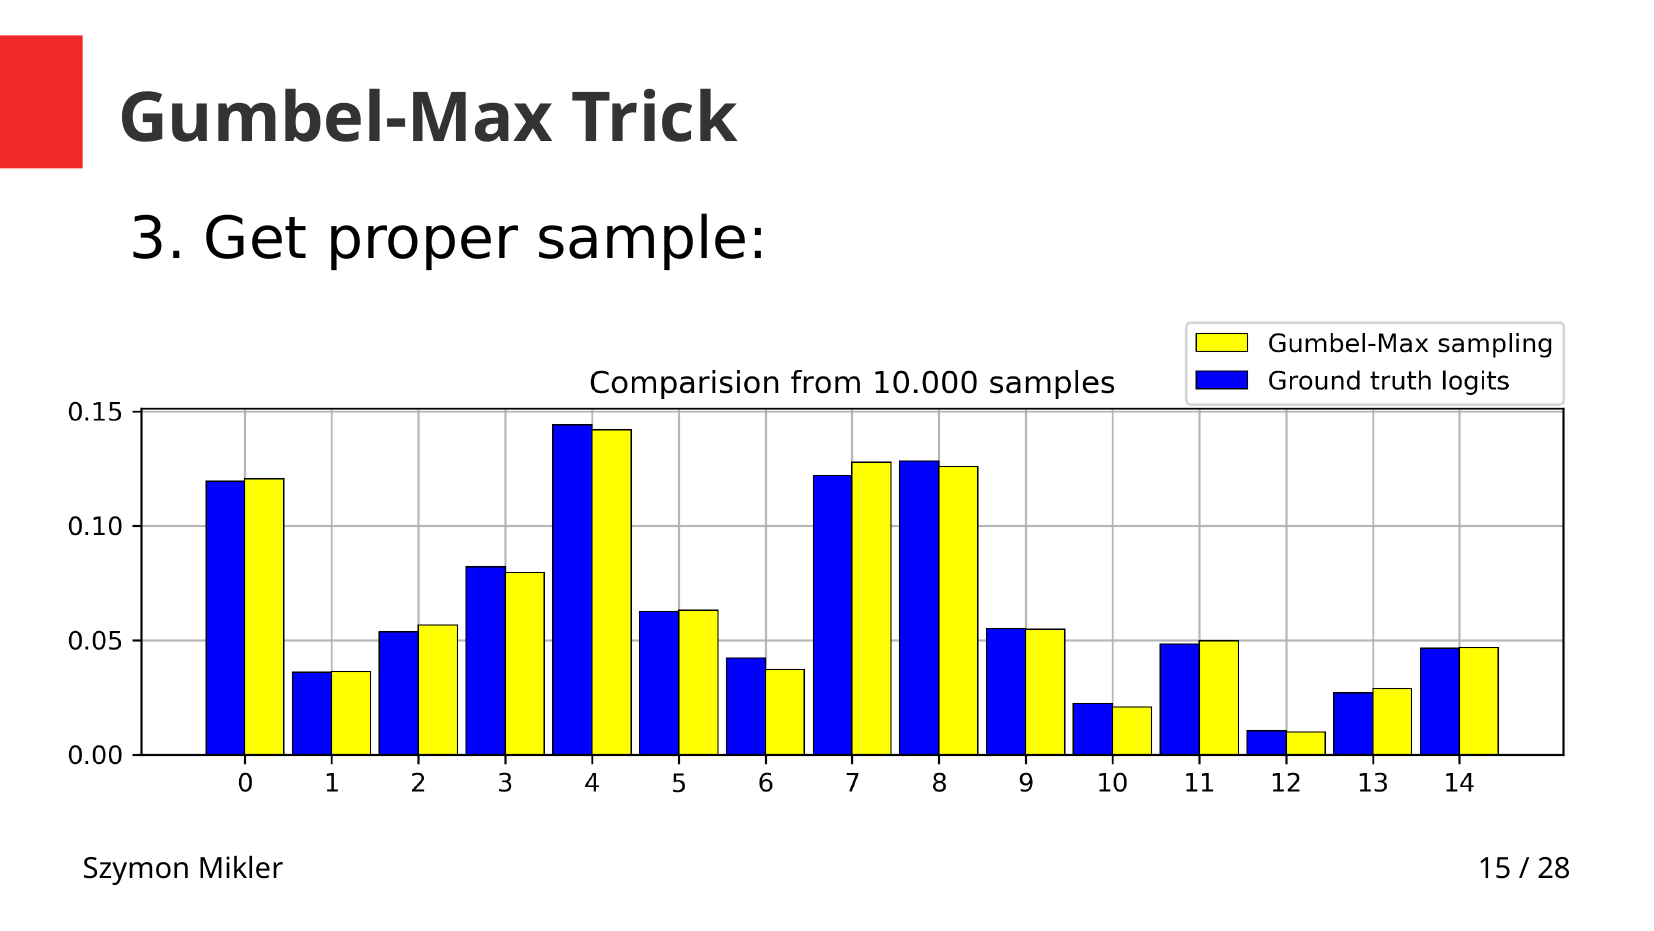

# Gumbel-Max Trick
3. Get proper sample:
Szymon Mikler
15